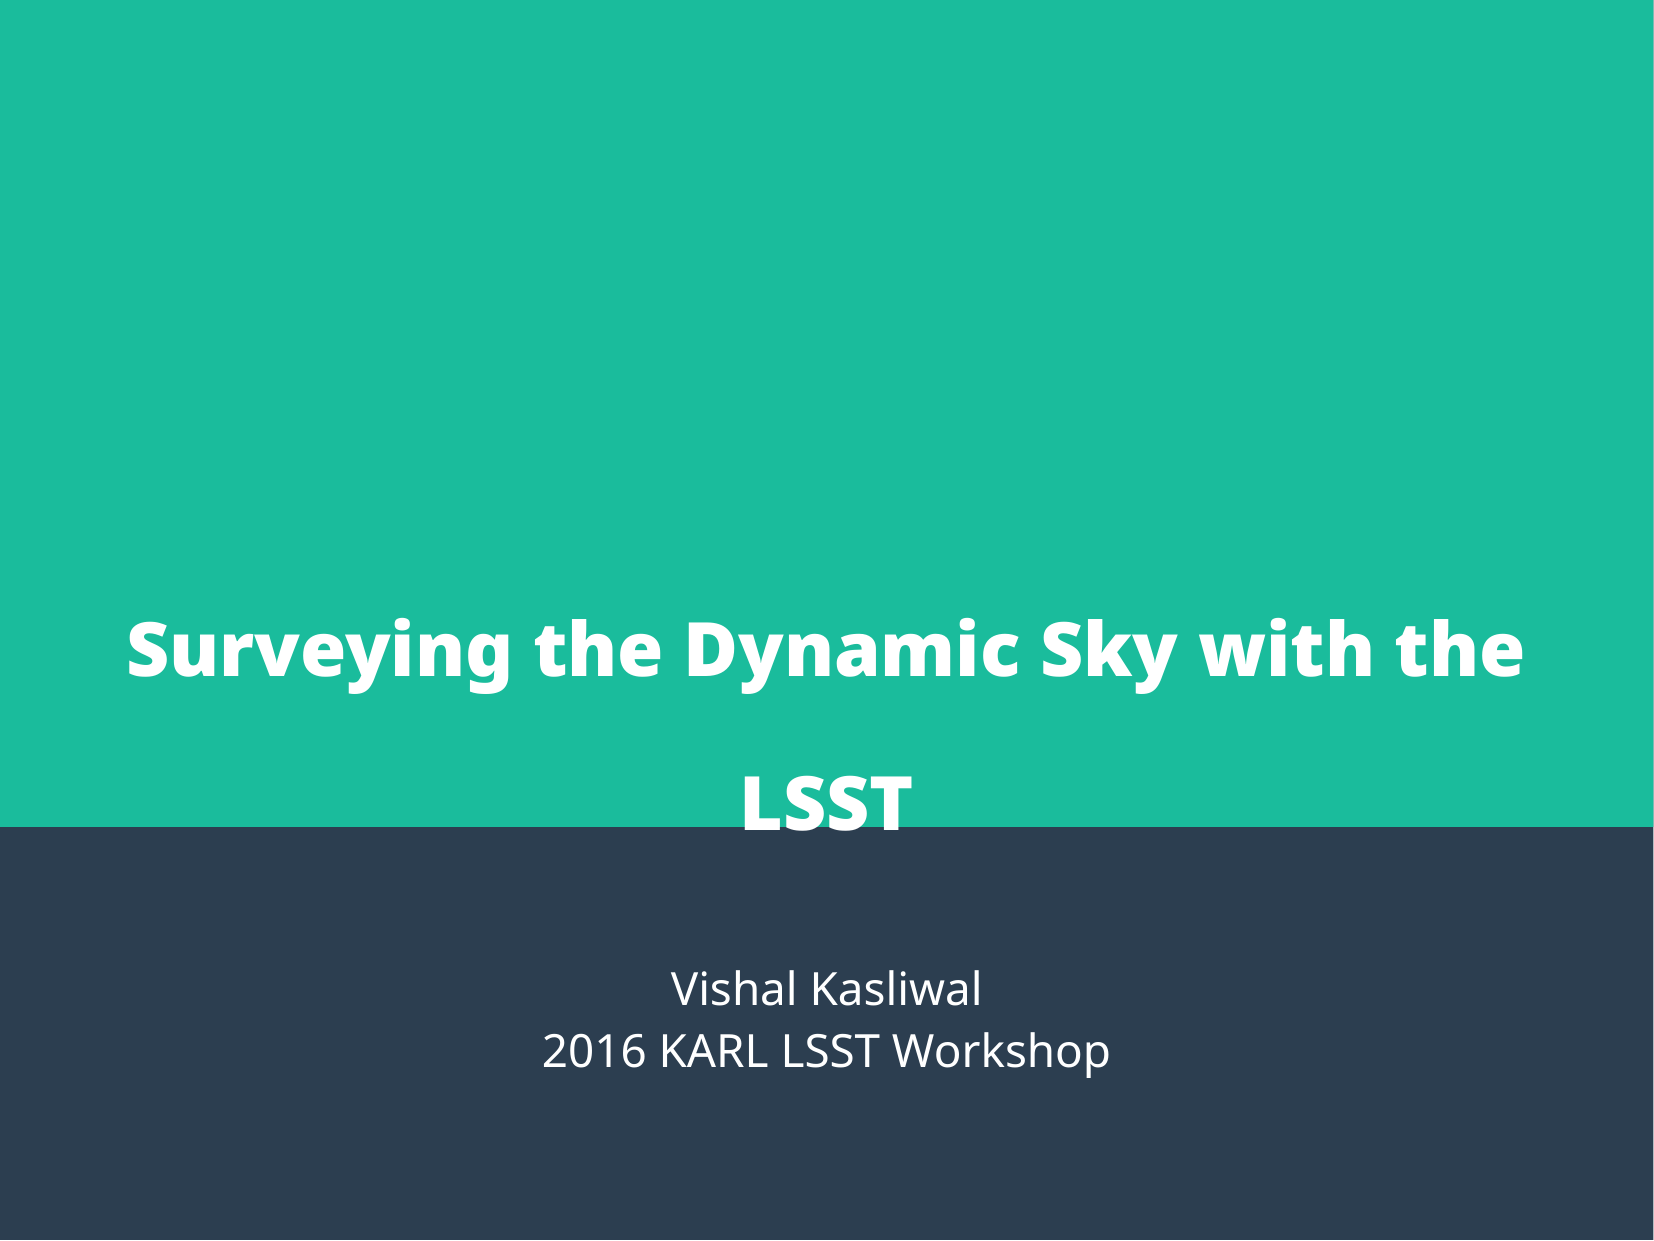

# Surveying the Dynamic Sky with the LSST
Vishal Kasliwal
2016 KARL LSST Workshop